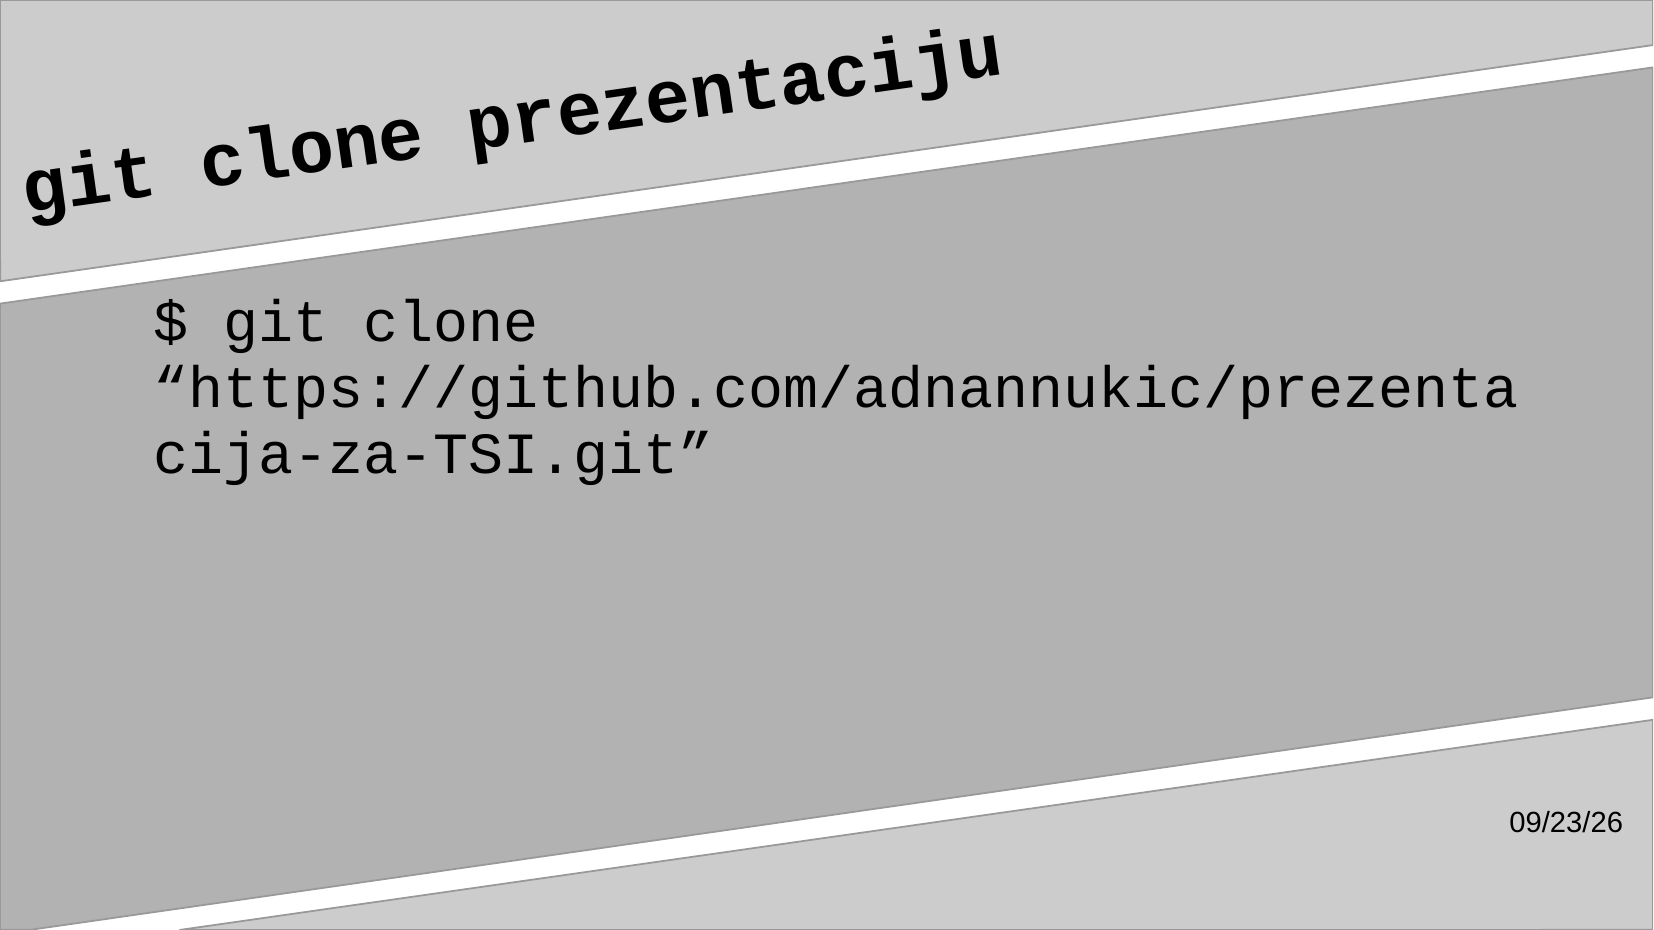

# git clone prezentaciju
$ git clone “https://github.com/adnannukic/prezentacija-za-TSI.git”
121